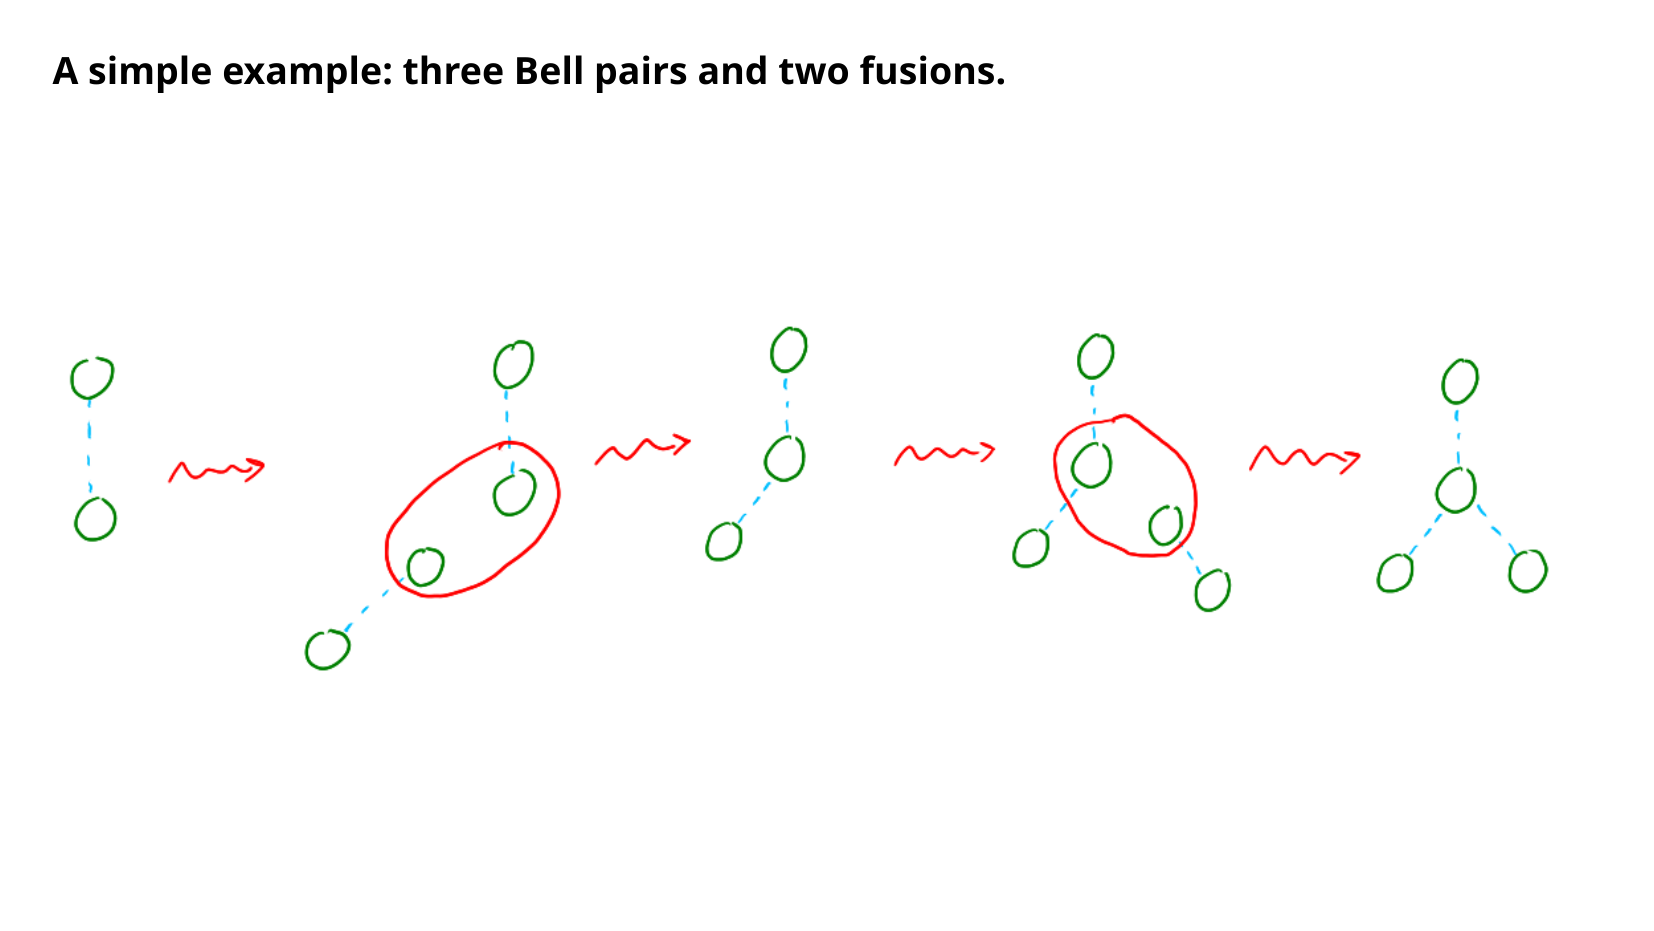

A simple example: three Bell pairs and two fusions.